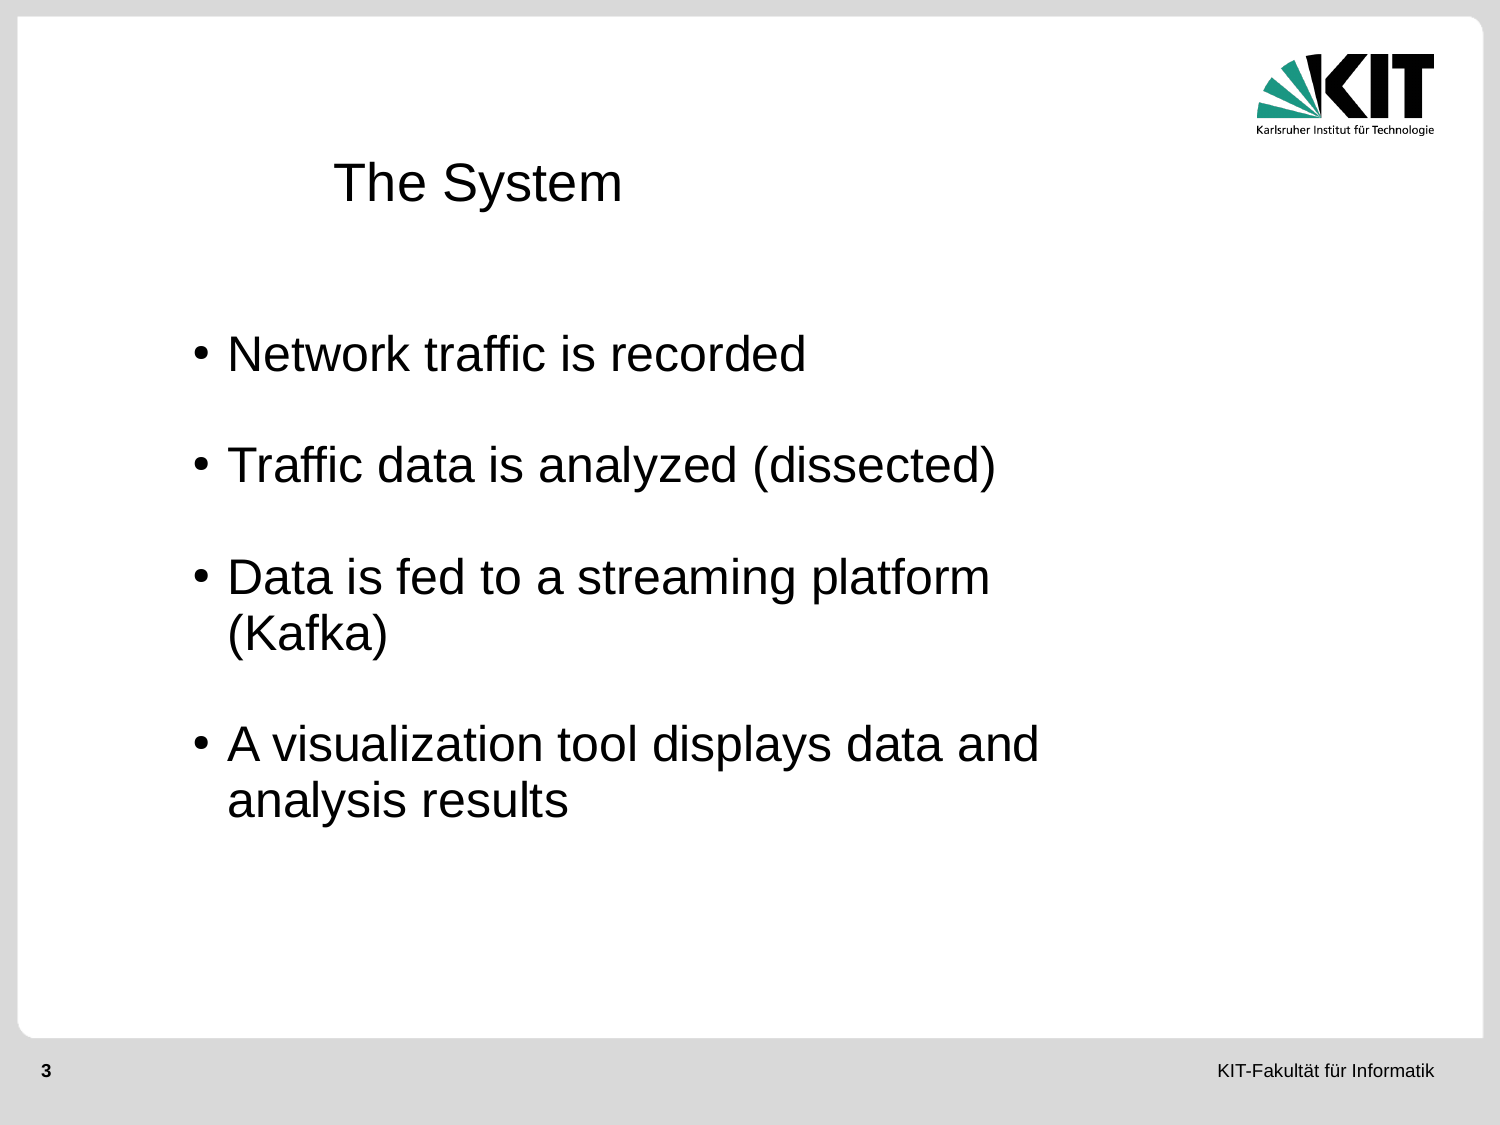

The System
Network traffic is recorded
Traffic data is analyzed (dissected)
Data is fed to a streaming platform (Kafka)
A visualization tool displays data and analysis results